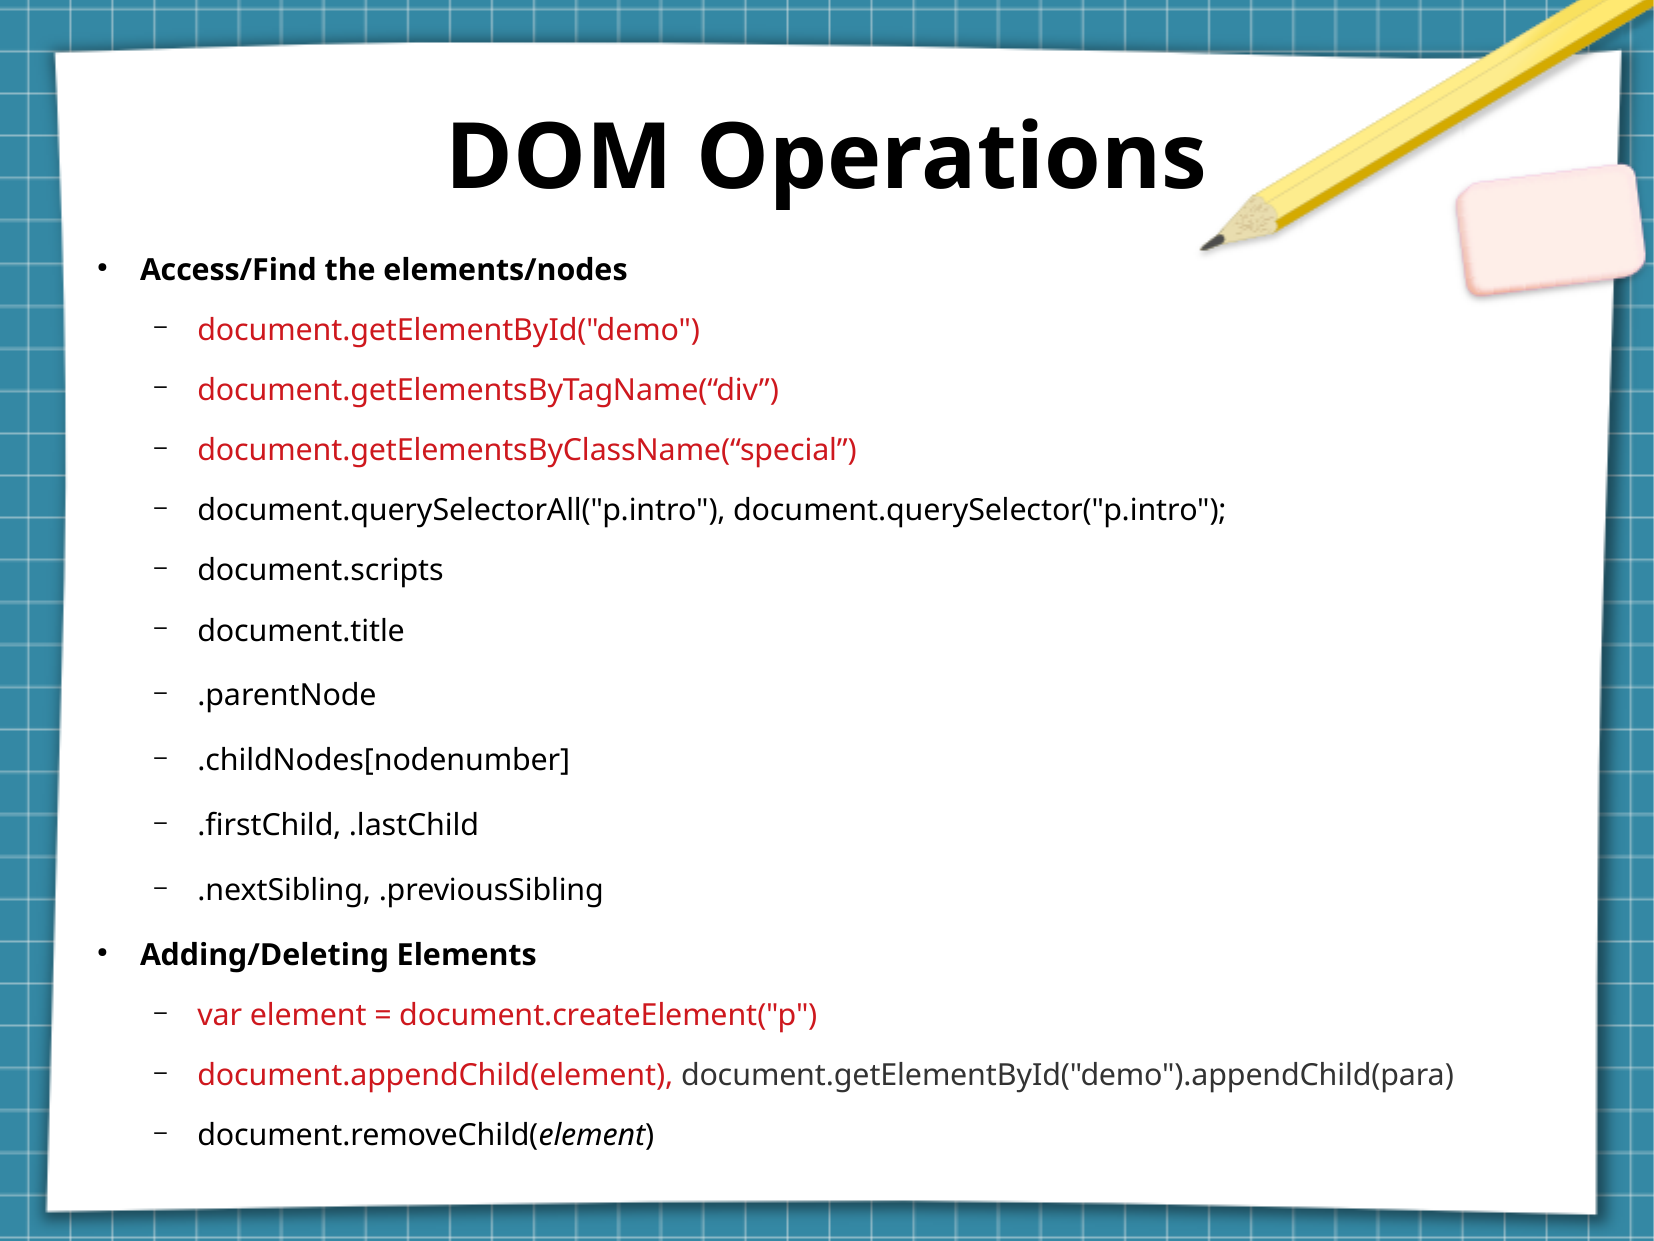

# DOM Operations
Access/Find the elements/nodes
document.getElementById("demo")
document.getElementsByTagName(“div”)
document.getElementsByClassName(“special”)
document.querySelectorAll("p.intro"), document.querySelector("p.intro");
document.scripts
document.title
.parentNode
.childNodes[nodenumber]
.firstChild, .lastChild
.nextSibling, .previousSibling
Adding/Deleting Elements
var element = document.createElement("p")
document.appendChild(element), document.getElementById("demo").appendChild(para)
document.removeChild(element)